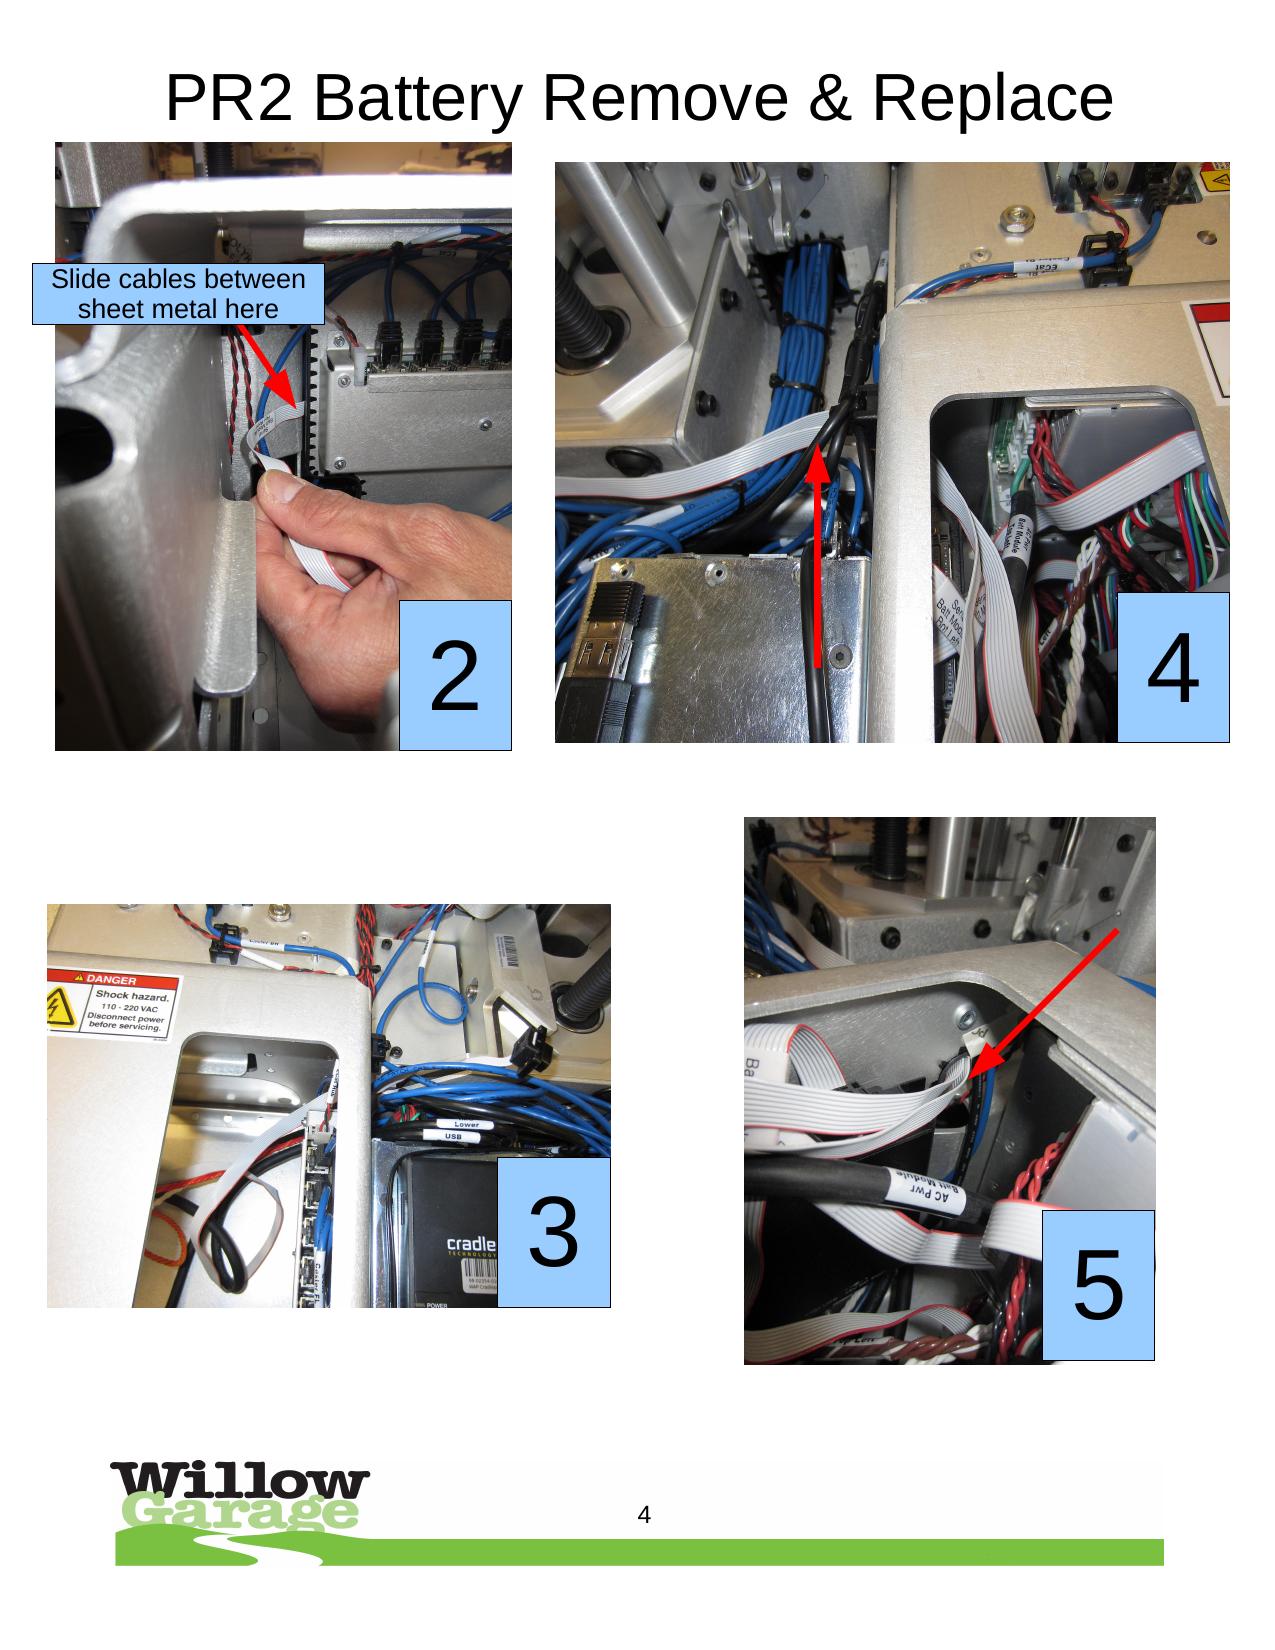

# PR2 Battery Remove & Replace
Slide cables between
sheet metal here
4
2
3
5
4